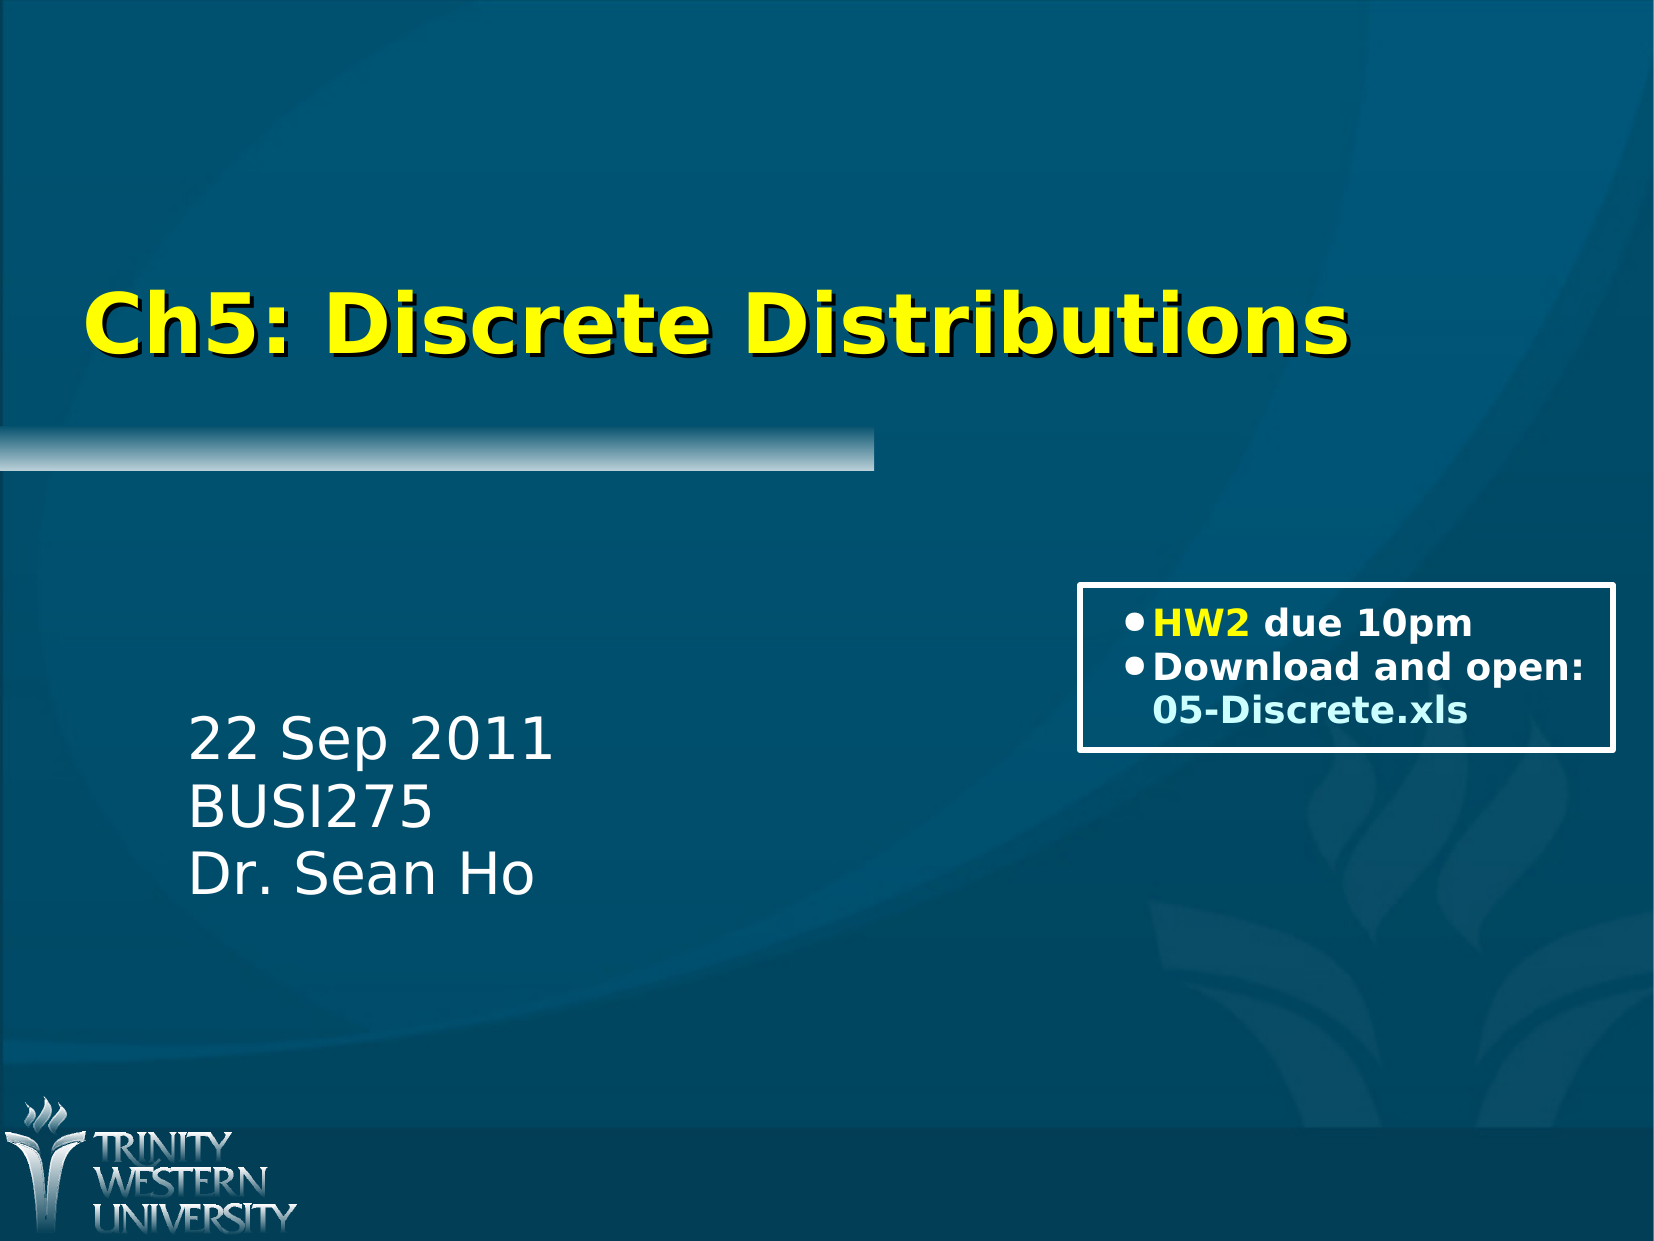

# Ch5: Discrete Distributions
22 Sep 2011
BUSI275
Dr. Sean Ho
HW2 due 10pm
Download and open:
05-Discrete.xls